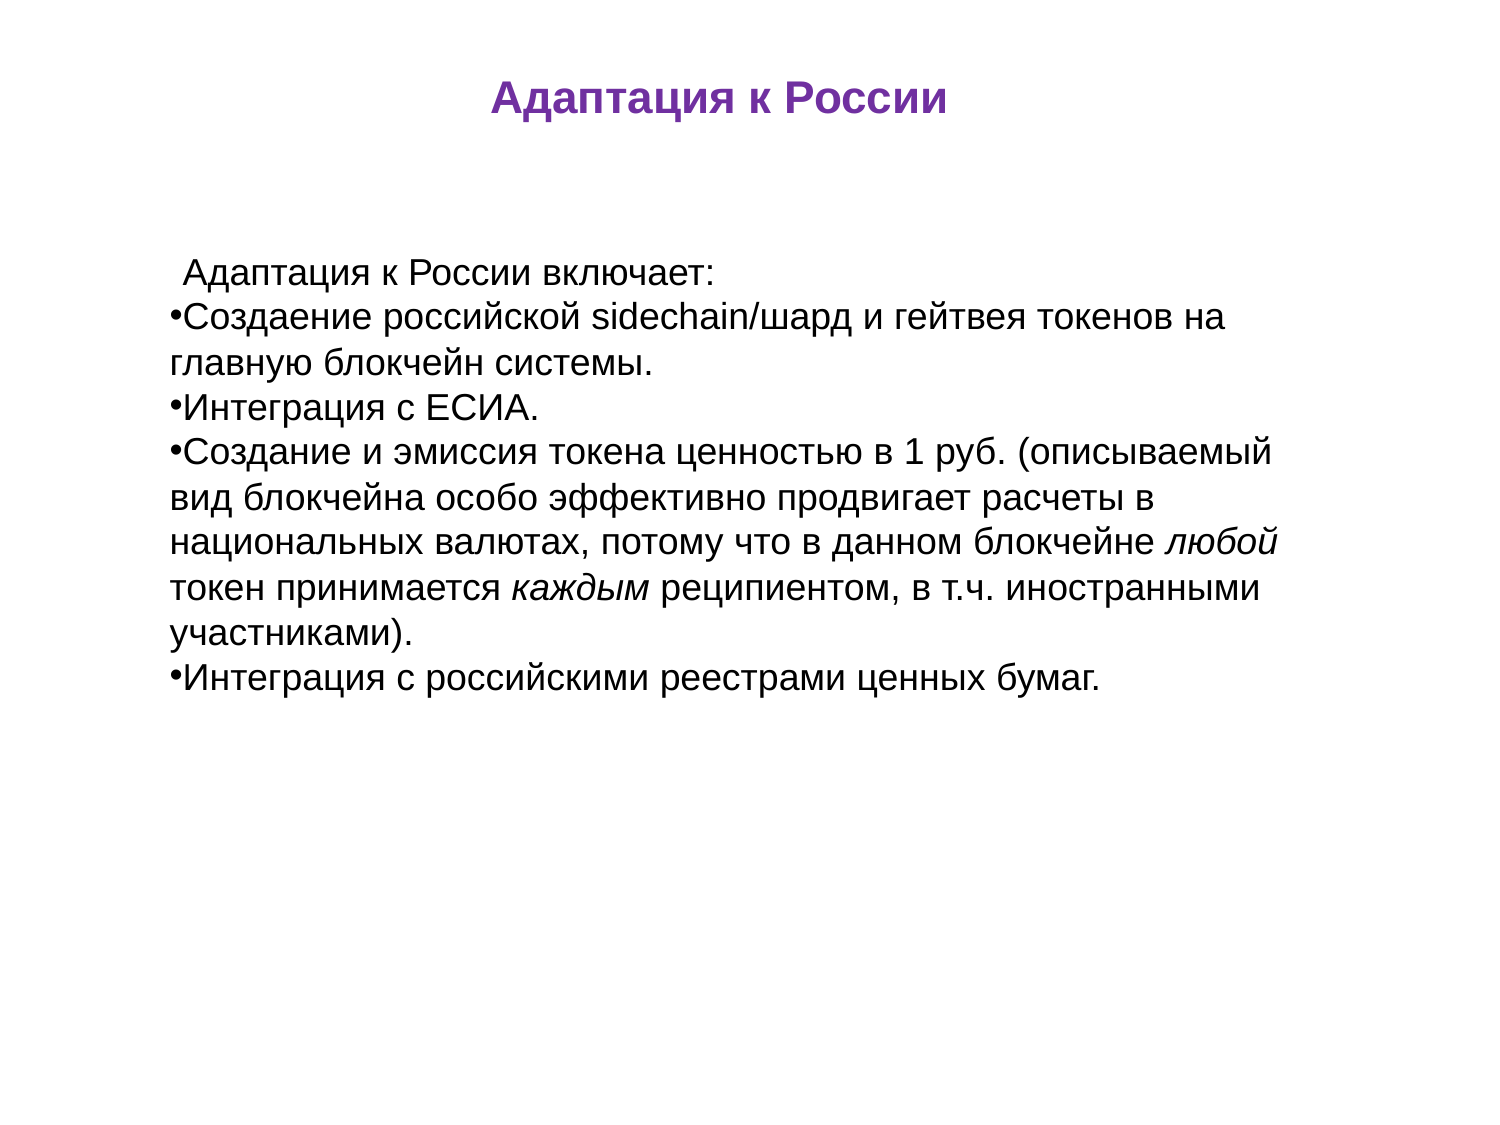

Адаптация к России
Адаптация к России включает:
Создаение российской sidechain/шард и гейтвея токенов на главную блокчейн системы.
Интеграция с ЕСИА.
Создание и эмиссия токена ценностью в 1 руб. (описываемый вид блокчейна особо эффективно продвигает расчеты в национальных валютах, потому что в данном блокчейне любой токен принимается каждым реципиентом, в т.ч. иностранными участниками).
Интеграция с российскими реестрами ценных бумаг.